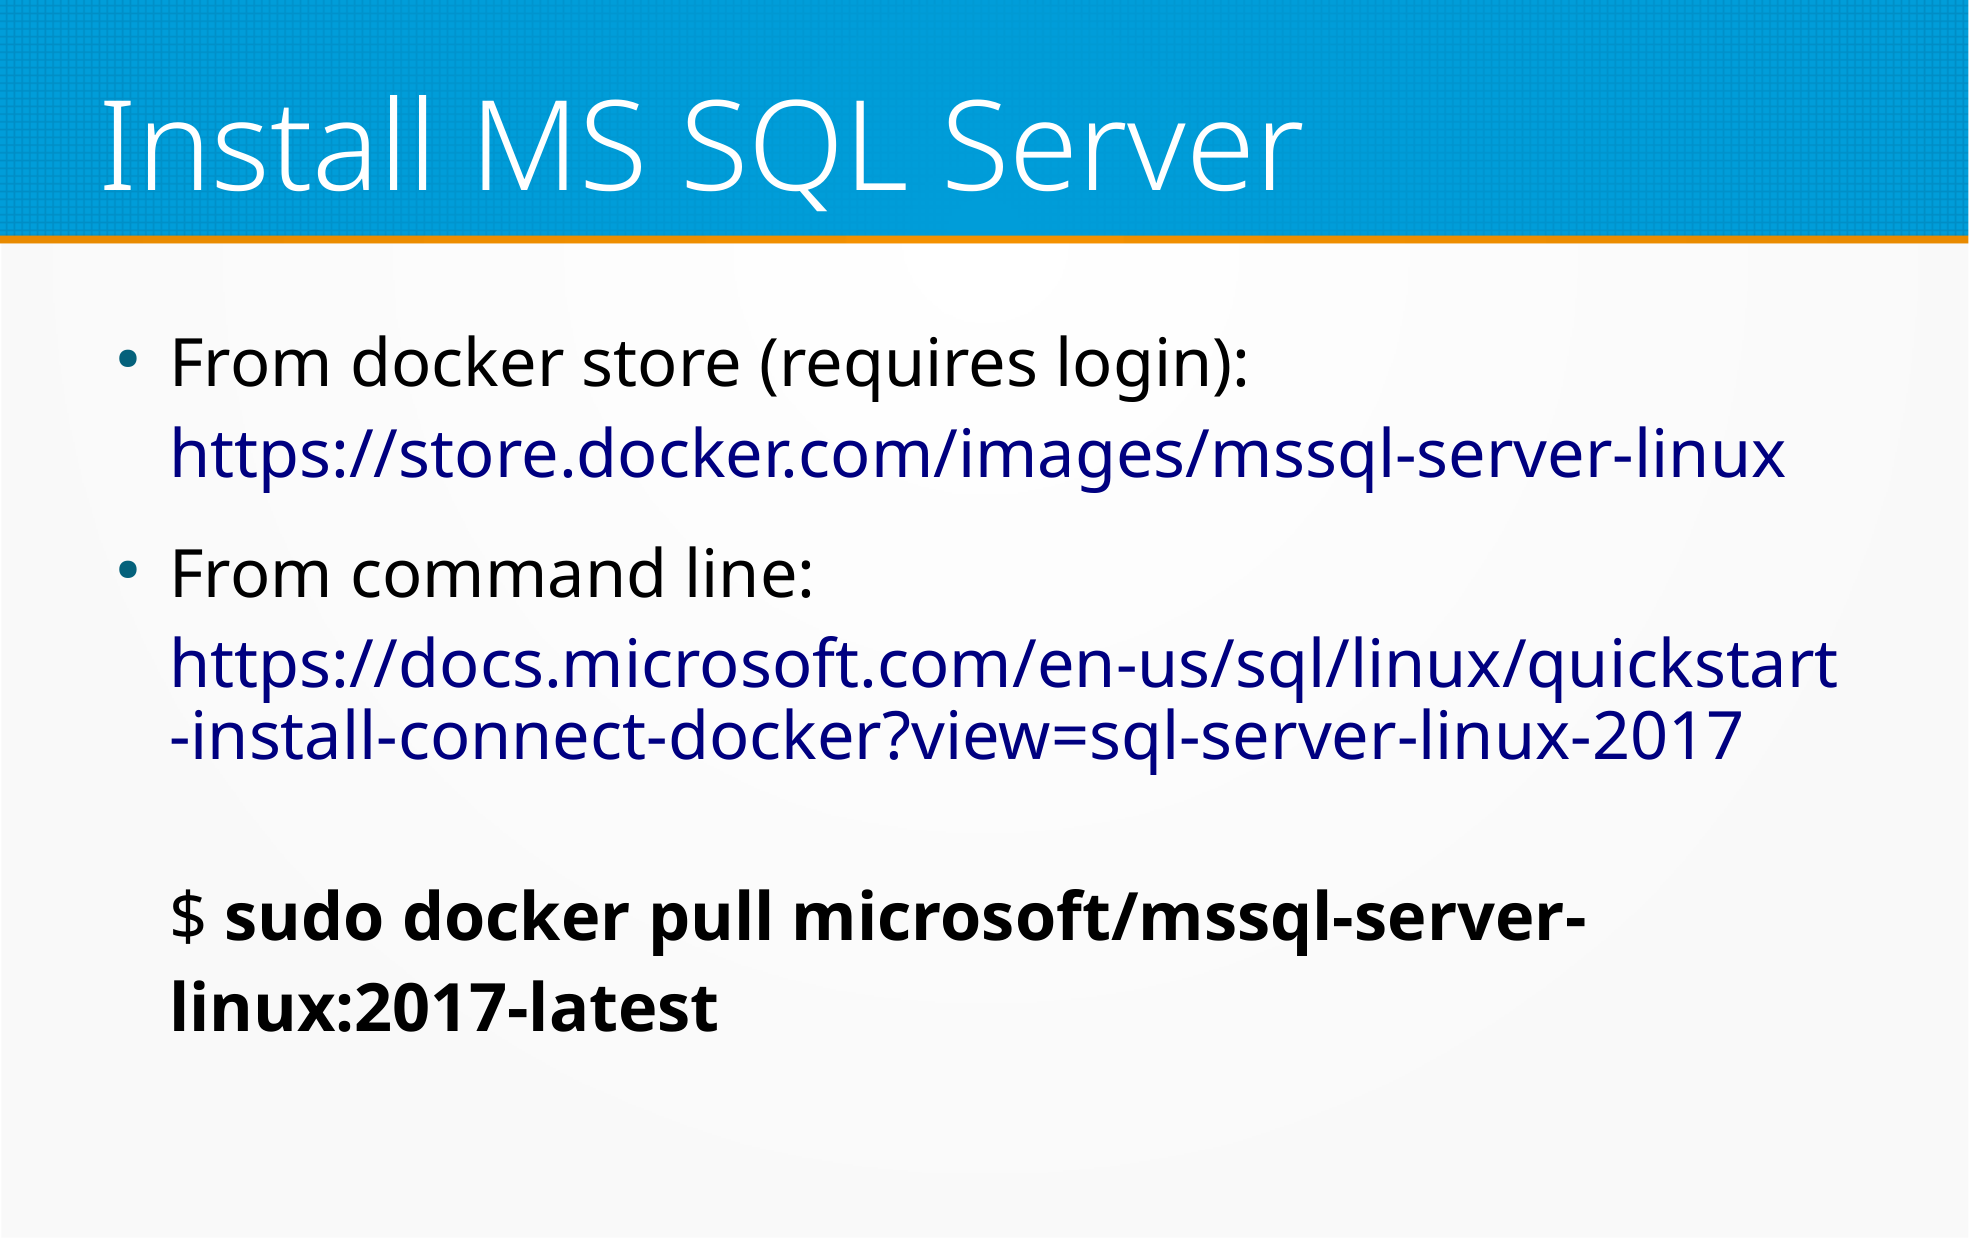

# Install MS SQL Server
From docker store (requires login): https://store.docker.com/images/mssql-server-linux
From command line: https://docs.microsoft.com/en-us/sql/linux/quickstart-install-connect-docker?view=sql-server-linux-2017
$ sudo docker pull microsoft/mssql-server-linux:2017-latest